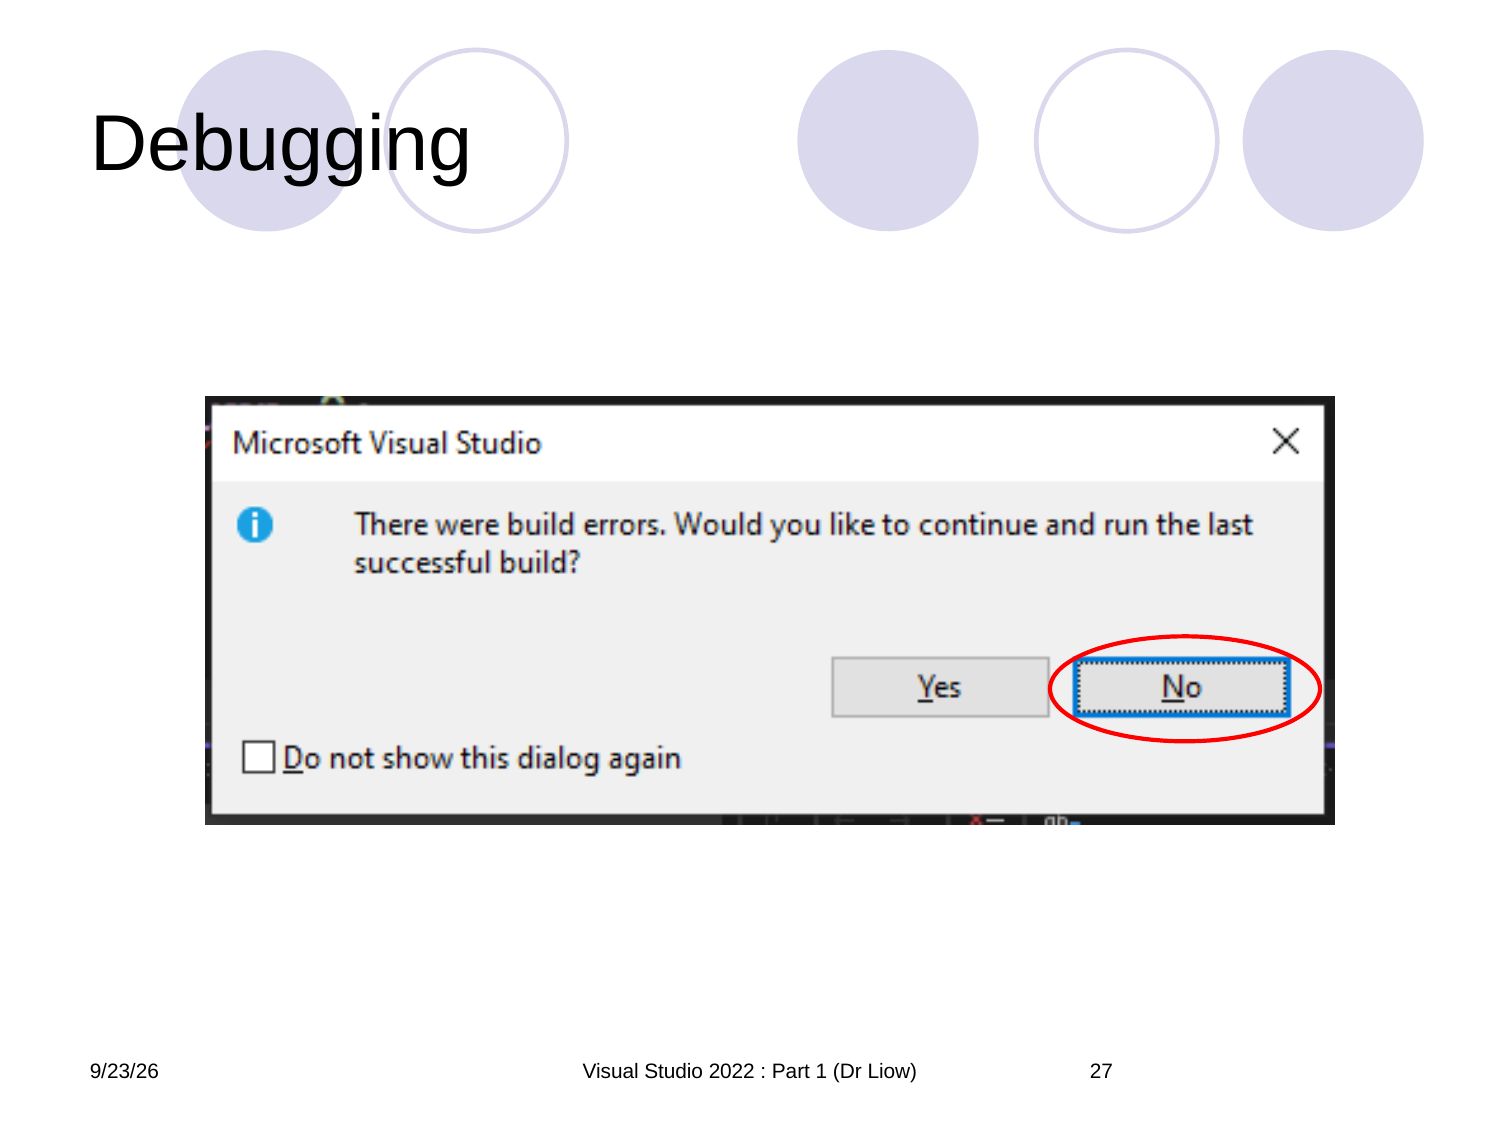

# Debugging
Visual Studio 2022 : Part 1 (Dr Liow)